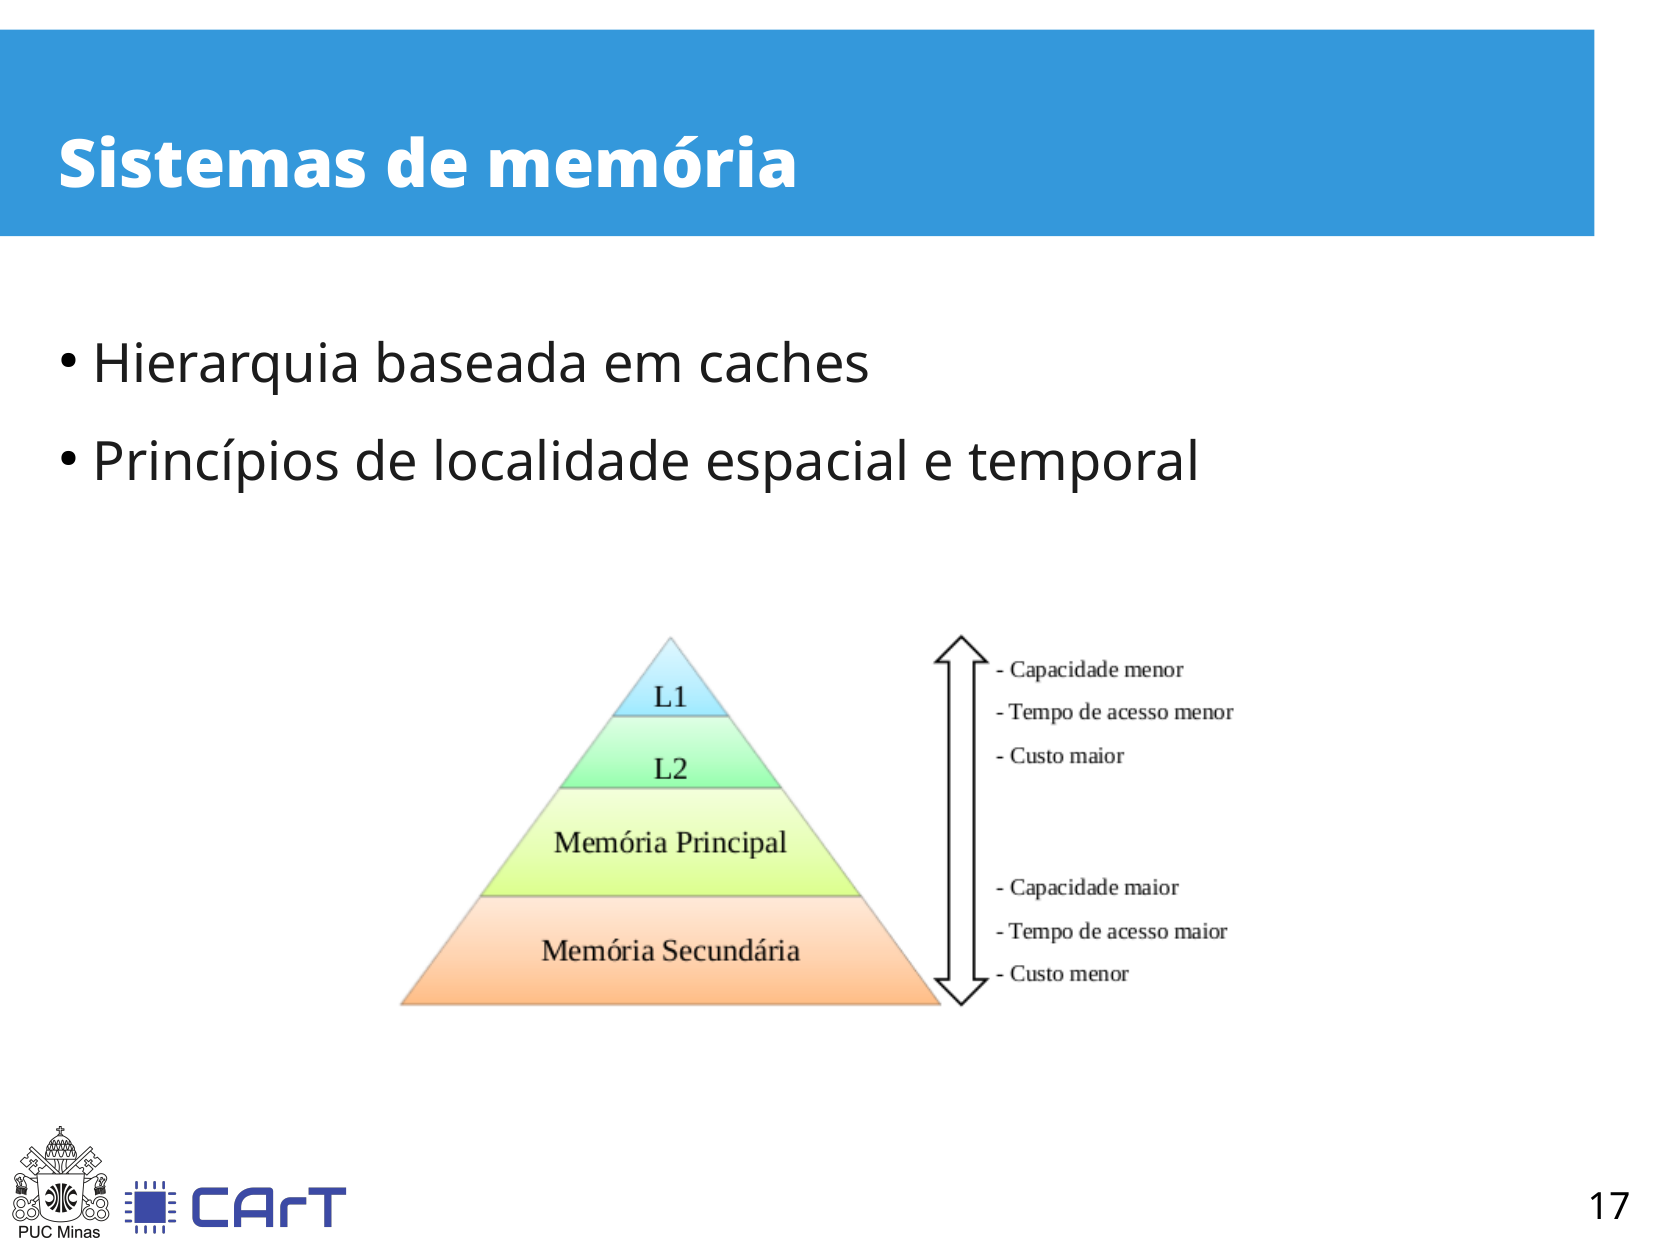

# Sistemas de memória
 Hierarquia baseada em caches
 Princípios de localidade espacial e temporal
17